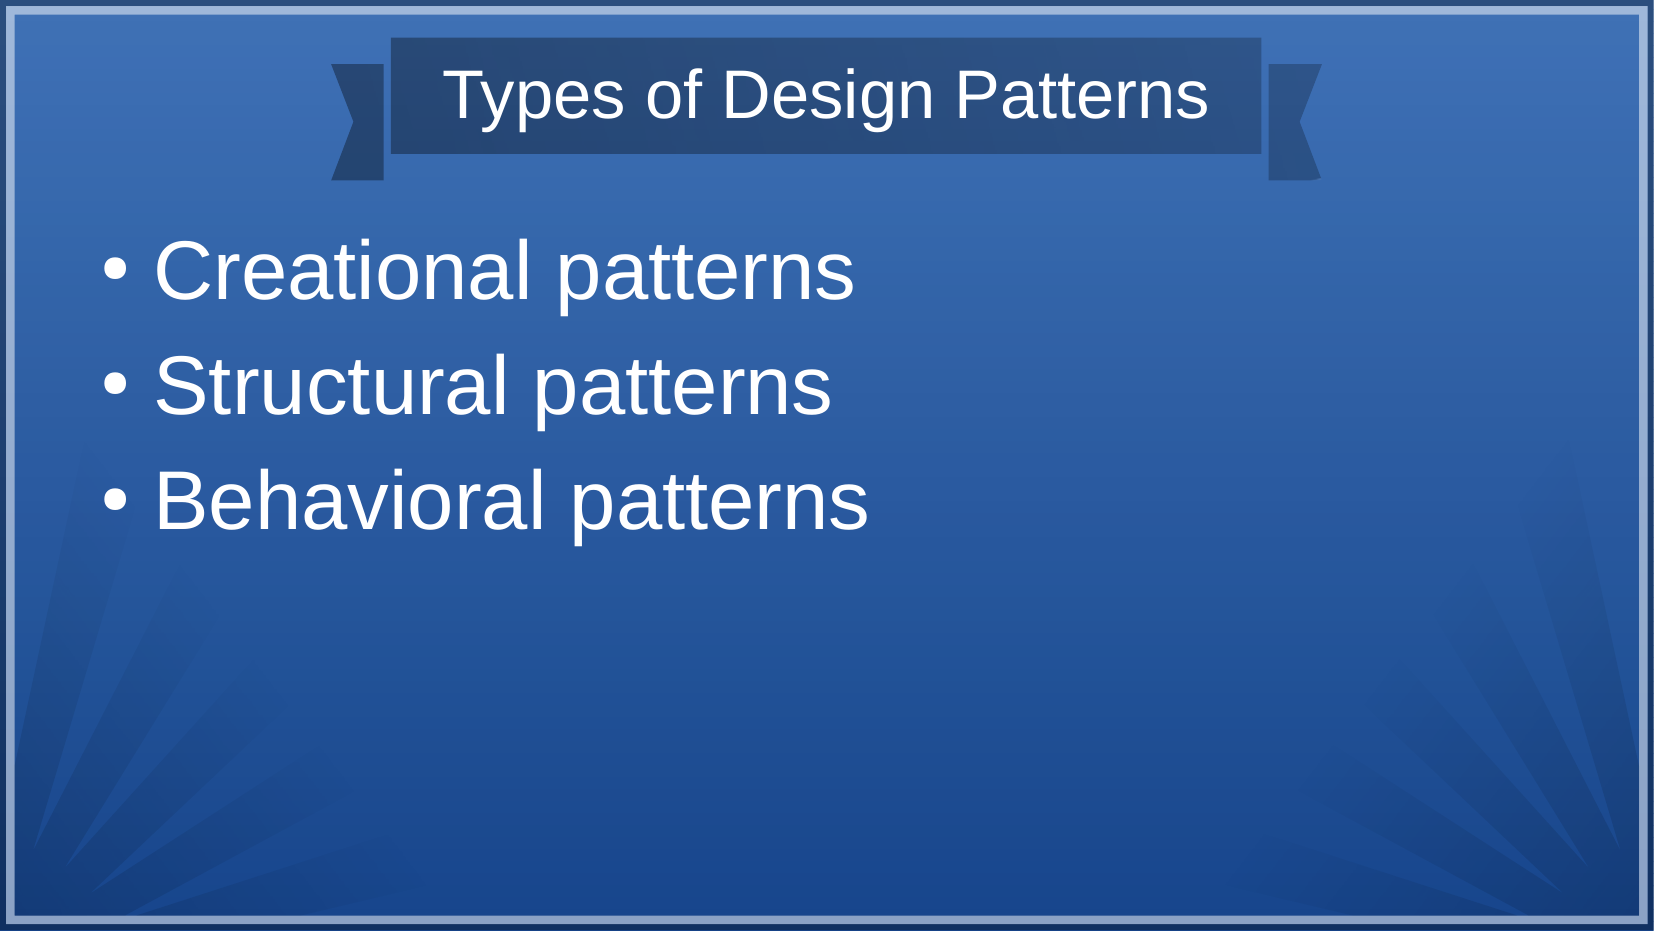

# Types of Design Patterns
Creational patterns
Structural patterns
Behavioral patterns